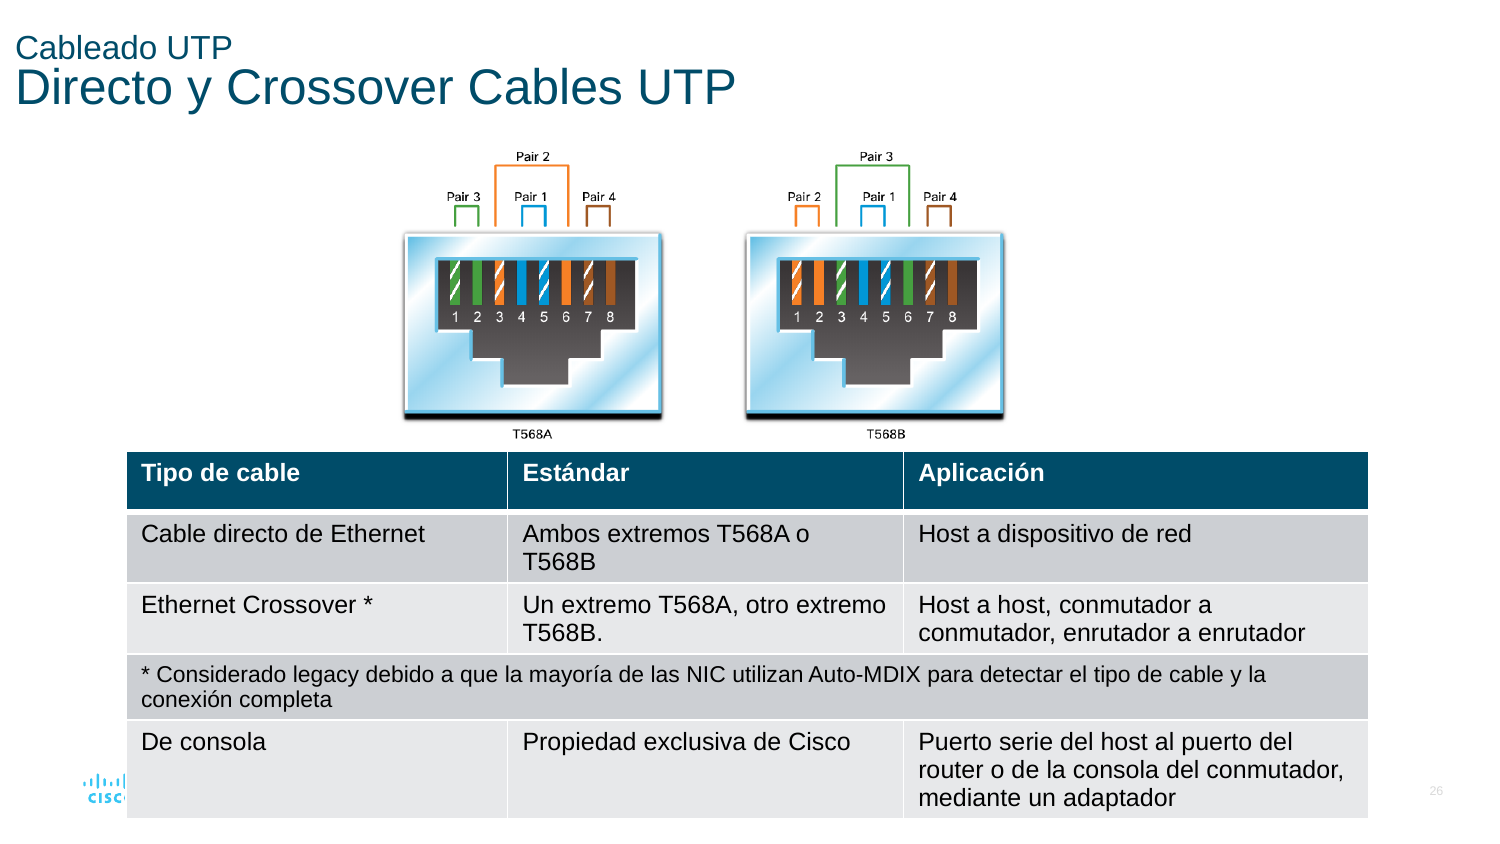

# Cableado UTP Directo y Crossover Cables UTP
| Tipo de cable | Estándar | Aplicación |
| --- | --- | --- |
| Cable directo de Ethernet | Ambos extremos T568A o T568B | Host a dispositivo de red |
| Ethernet Crossover \* | Un extremo T568A, otro extremo T568B. | Host a host, conmutador a conmutador, enrutador a enrutador |
| \* Considerado legacy debido a que la mayoría de las NIC utilizan Auto-MDIX para detectar el tipo de cable y la conexión completa | | |
| De consola | Propiedad exclusiva de Cisco | Puerto serie del host al puerto del router o de la consola del conmutador, mediante un adaptador |